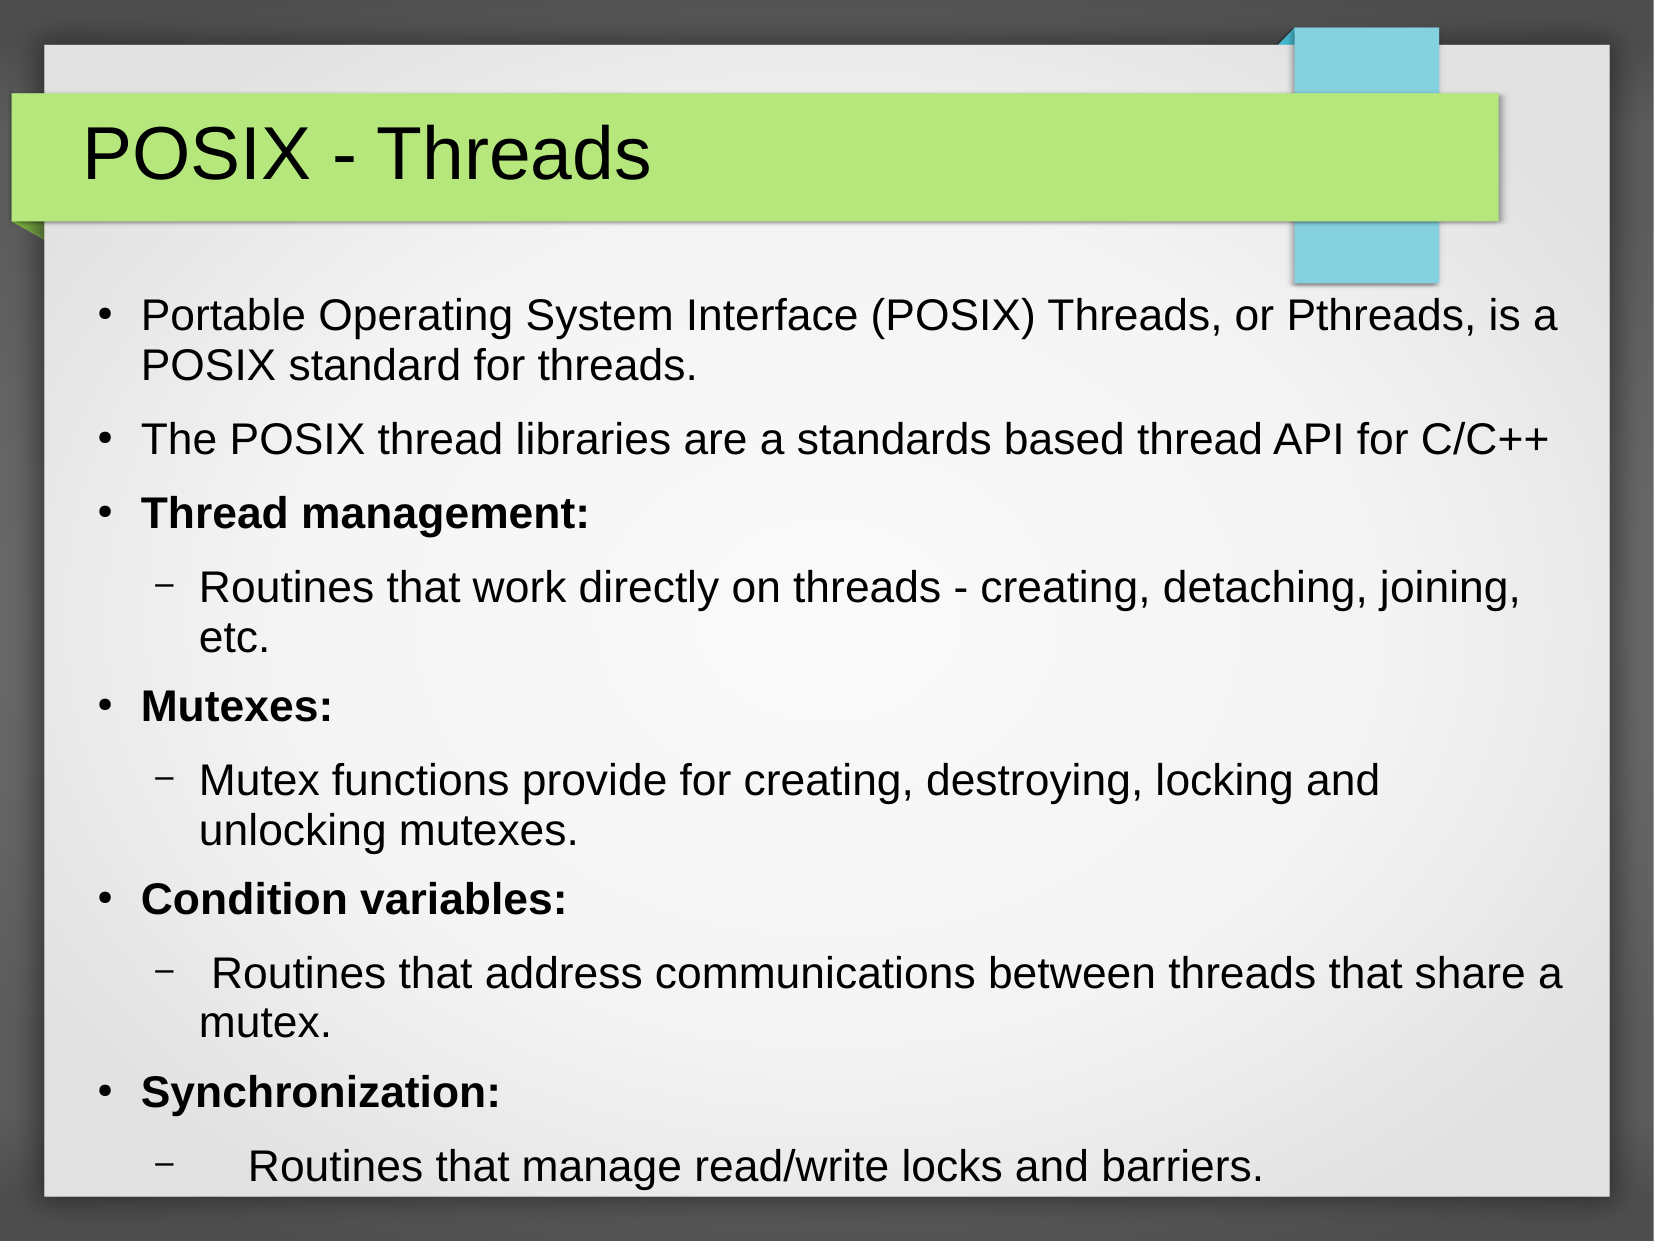

# POSIX - Threads
Portable Operating System Interface (POSIX) Threads, or Pthreads, is a POSIX standard for threads.
The POSIX thread libraries are a standards based thread API for C/C++
Thread management:
Routines that work directly on threads - creating, detaching, joining, etc.
Mutexes:
Mutex functions provide for creating, destroying, locking and unlocking mutexes.
Condition variables:
 Routines that address communications between threads that share a mutex.
Synchronization:
 Routines that manage read/write locks and barriers.